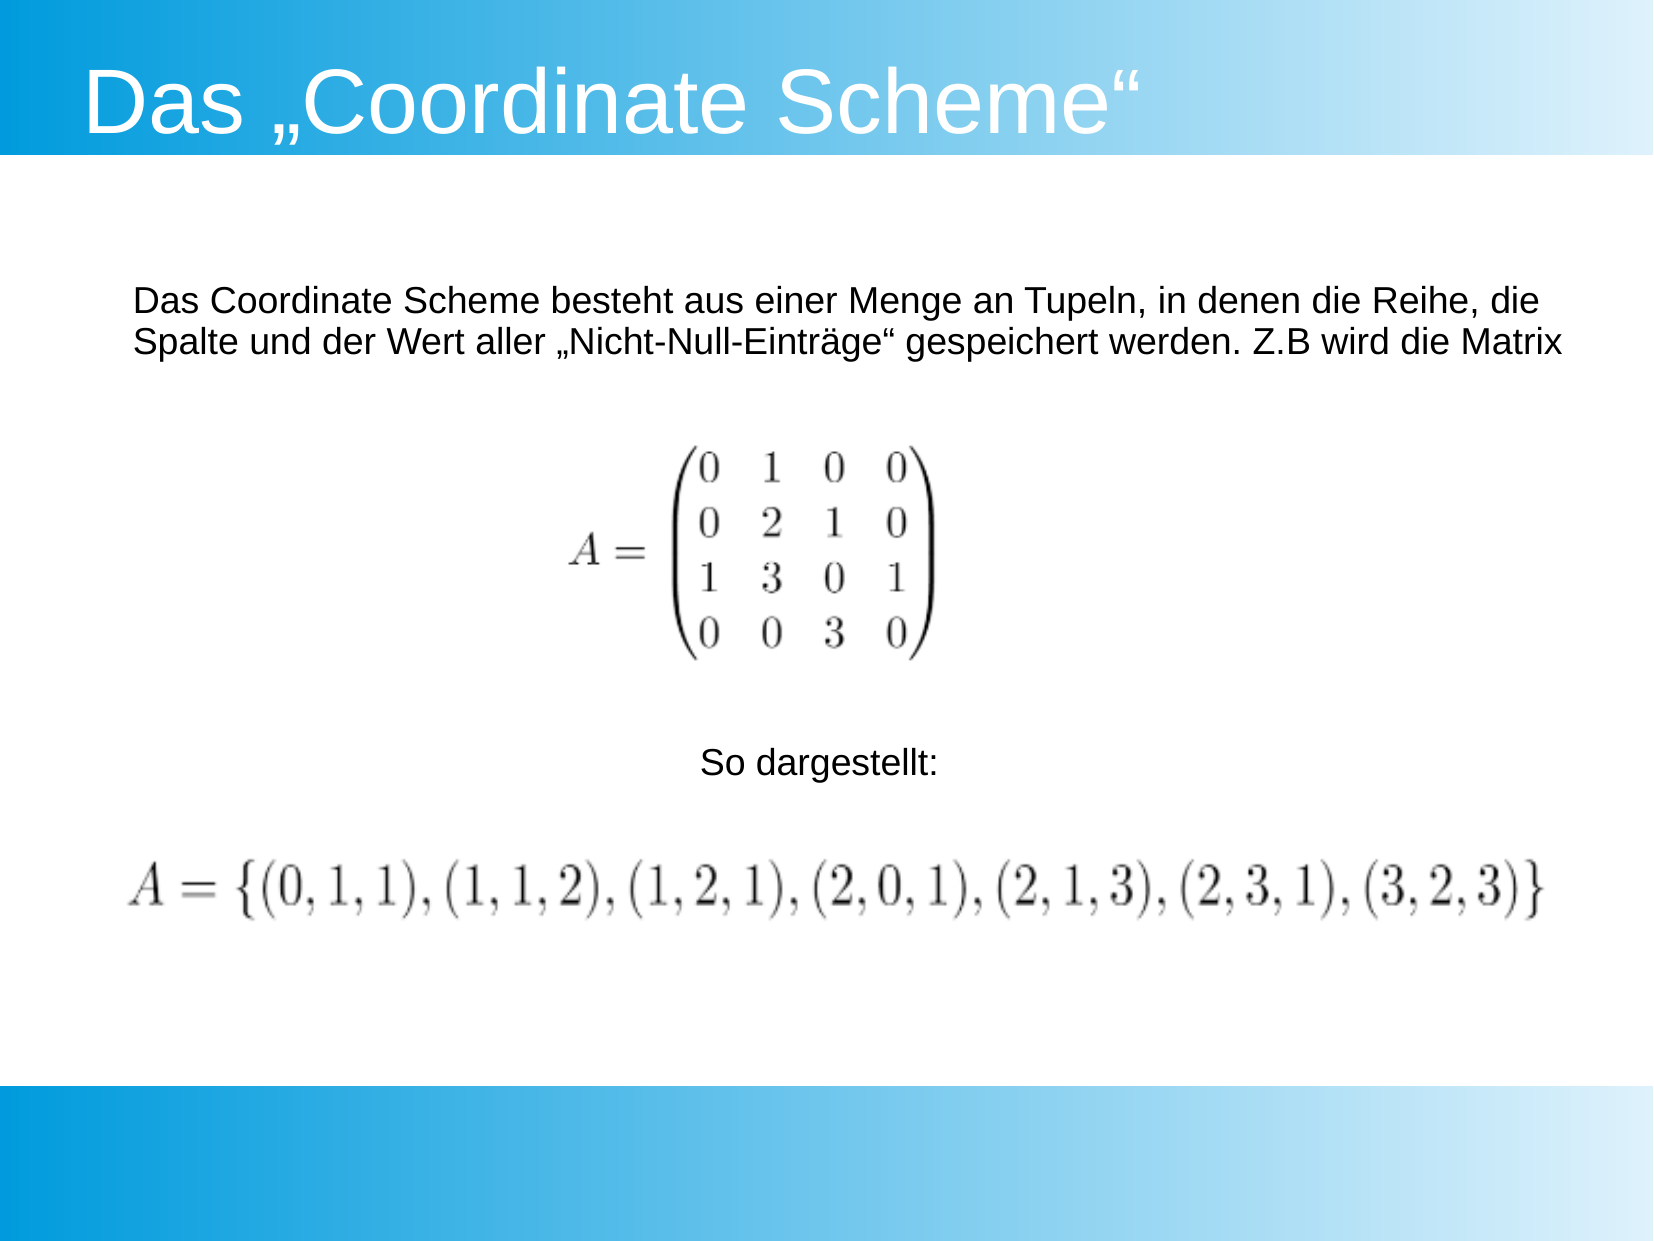

# Das „Coordinate Scheme“
Das Coordinate Scheme besteht aus einer Menge an Tupeln, in denen die Reihe, die Spalte und der Wert aller „Nicht-Null-Einträge“ gespeichert werden. Z.B wird die Matrix
So dargestellt: